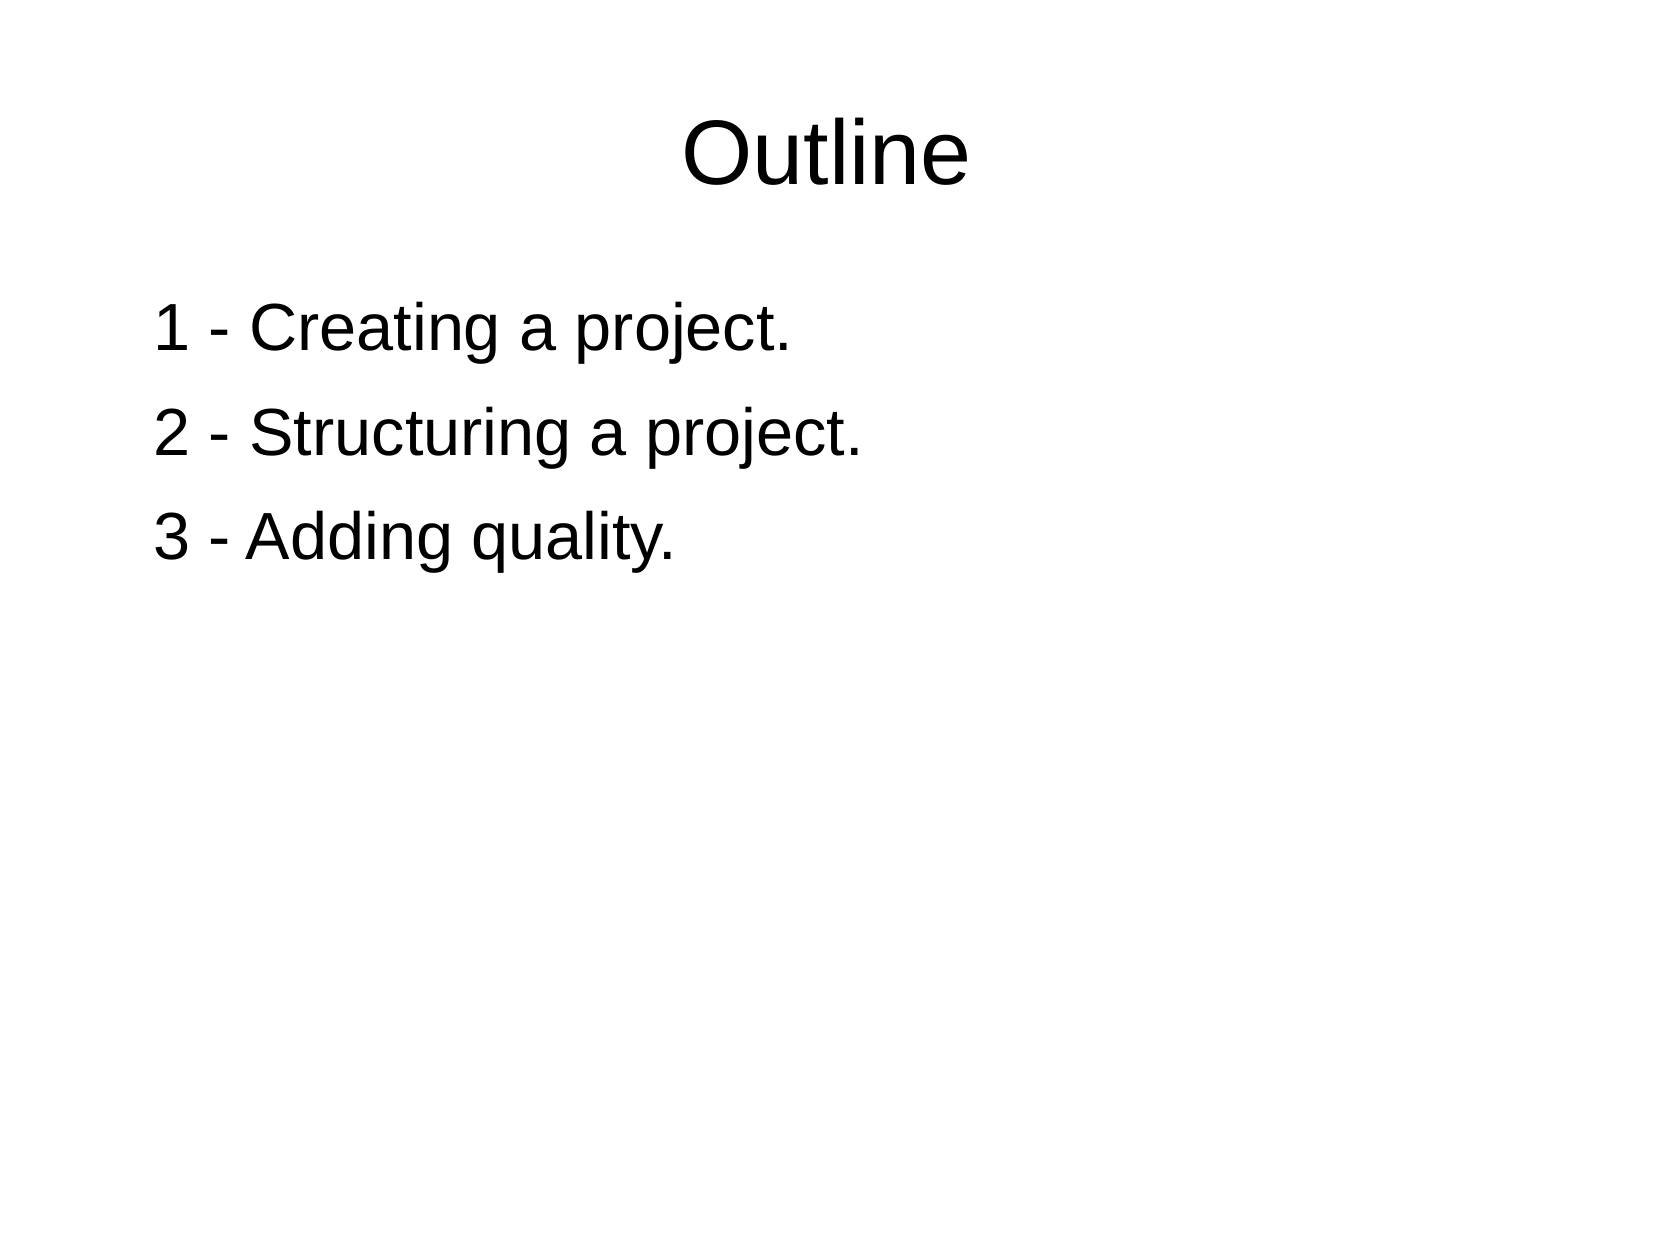

# Outline
1 - Creating a project.
2 - Structuring a project.
3 - Adding quality.